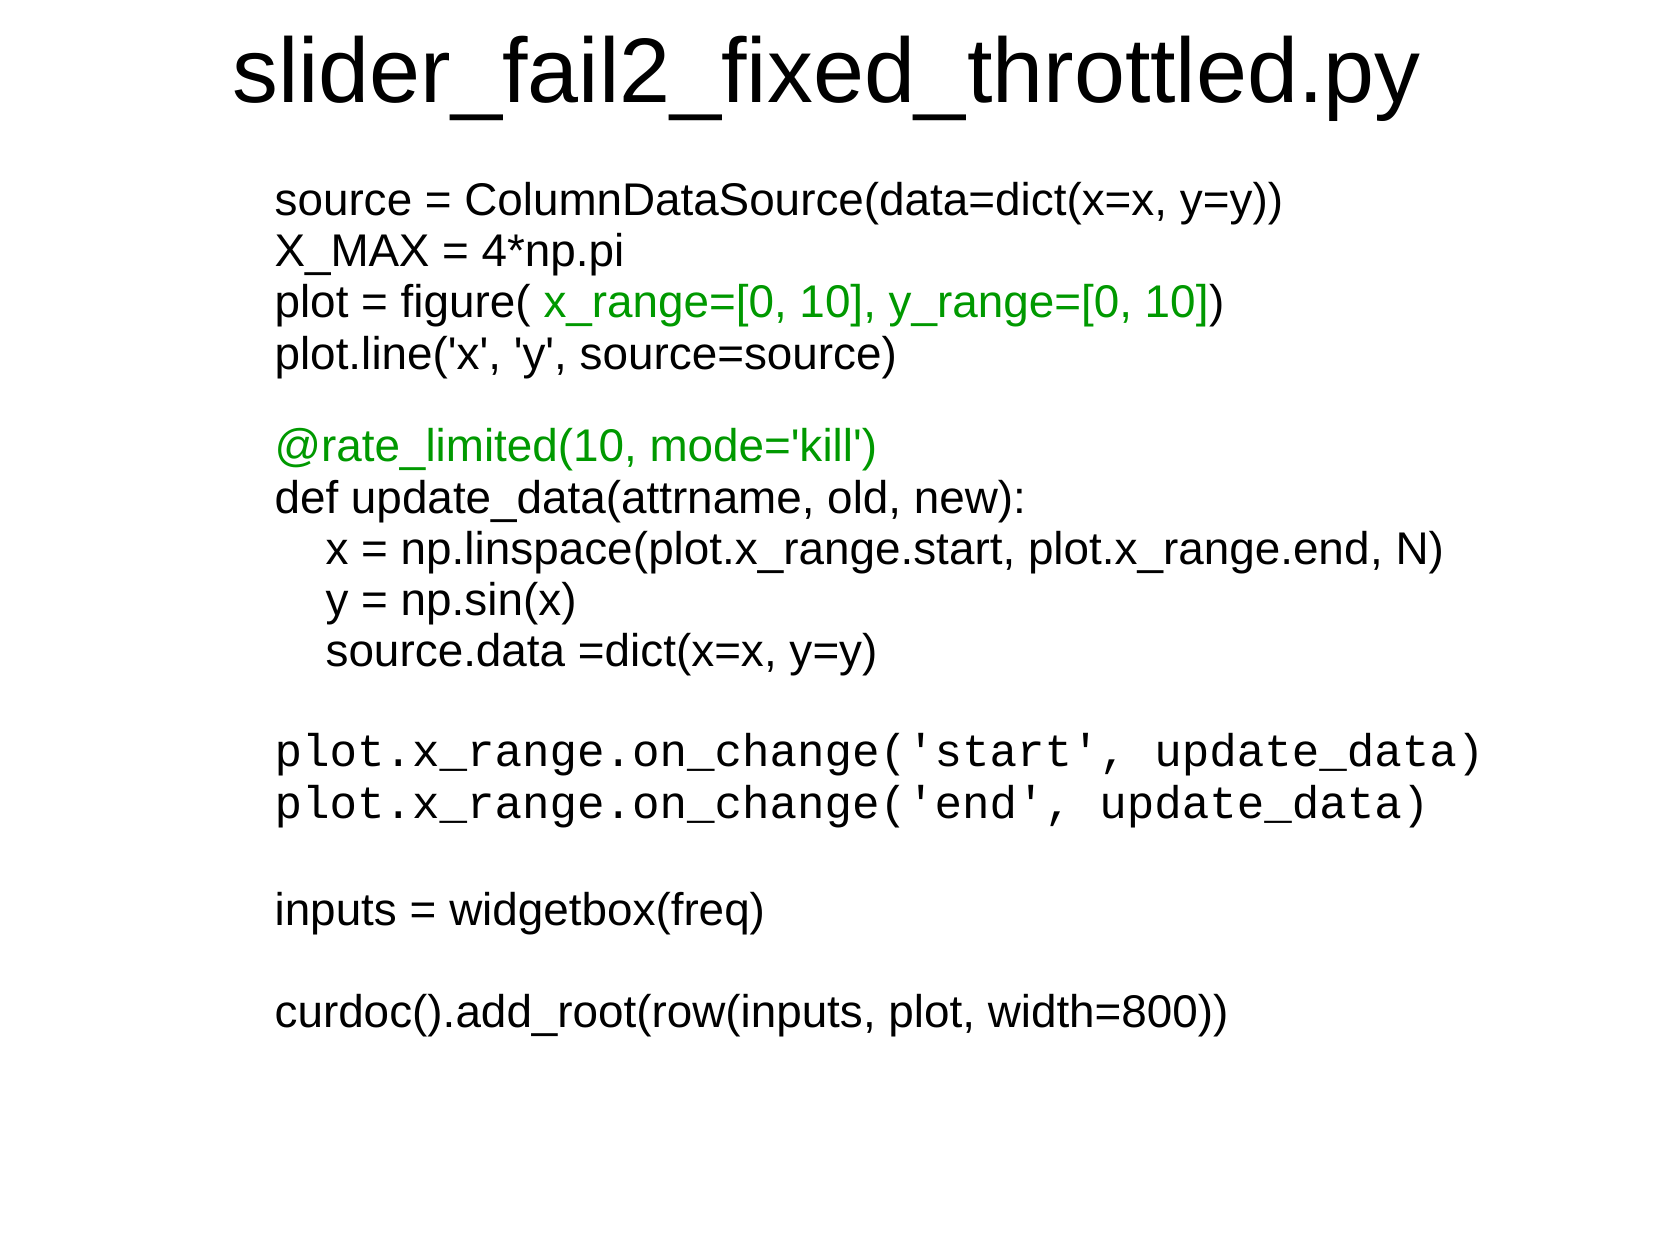

# slider_fail2_fixed_throttled.py
source = ColumnDataSource(data=dict(x=x, y=y))
X_MAX = 4*np.pi
plot = figure( x_range=[0, 10], y_range=[0, 10])
plot.line('x', 'y', source=source)
@rate_limited(10, mode='kill')
def update_data(attrname, old, new):
 x = np.linspace(plot.x_range.start, plot.x_range.end, N)
 y = np.sin(x)
 source.data =dict(x=x, y=y)
plot.x_range.on_change('start', update_data)
plot.x_range.on_change('end', update_data)
inputs = widgetbox(freq)
curdoc().add_root(row(inputs, plot, width=800))